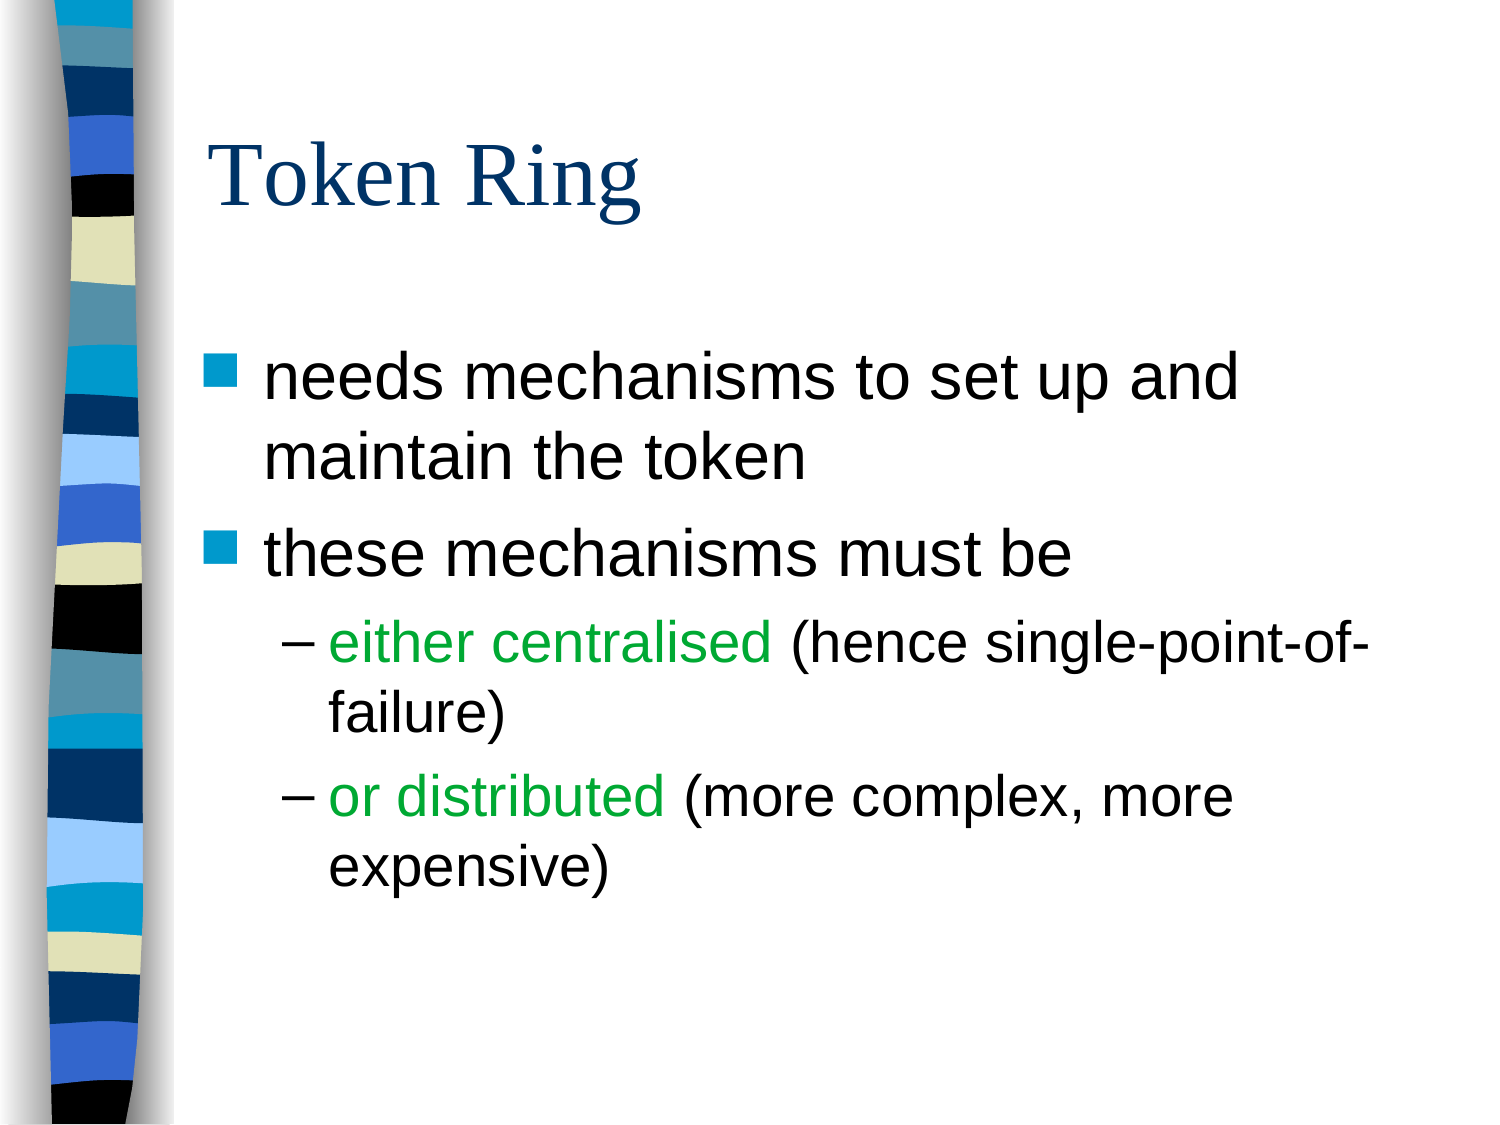

# Token Ring
needs mechanisms to set up and maintain the token
these mechanisms must be
either centralised (hence single-point-of-failure)
or distributed (more complex, more expensive)